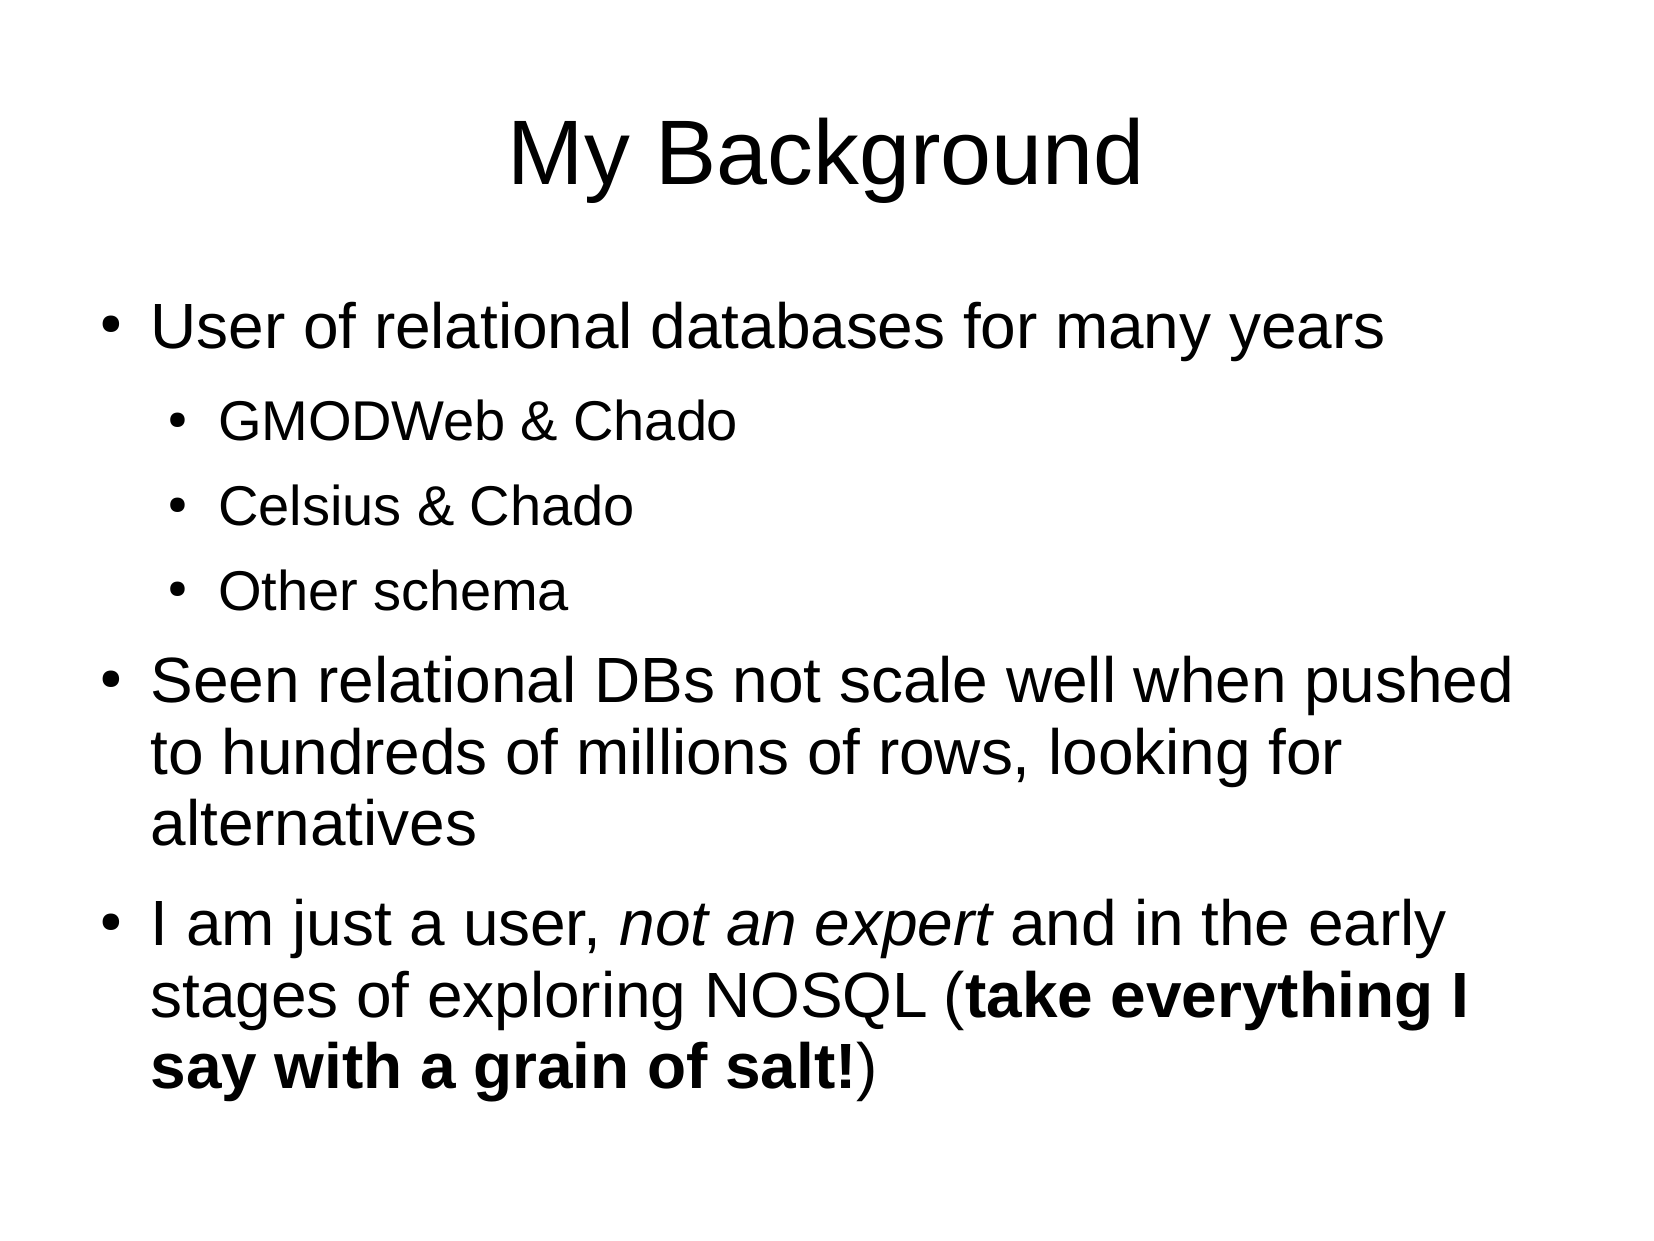

# My Background
User of relational databases for many years
GMODWeb & Chado
Celsius & Chado
Other schema
Seen relational DBs not scale well when pushed to hundreds of millions of rows, looking for alternatives
I am just a user, not an expert and in the early stages of exploring NOSQL (take everything I say with a grain of salt!)